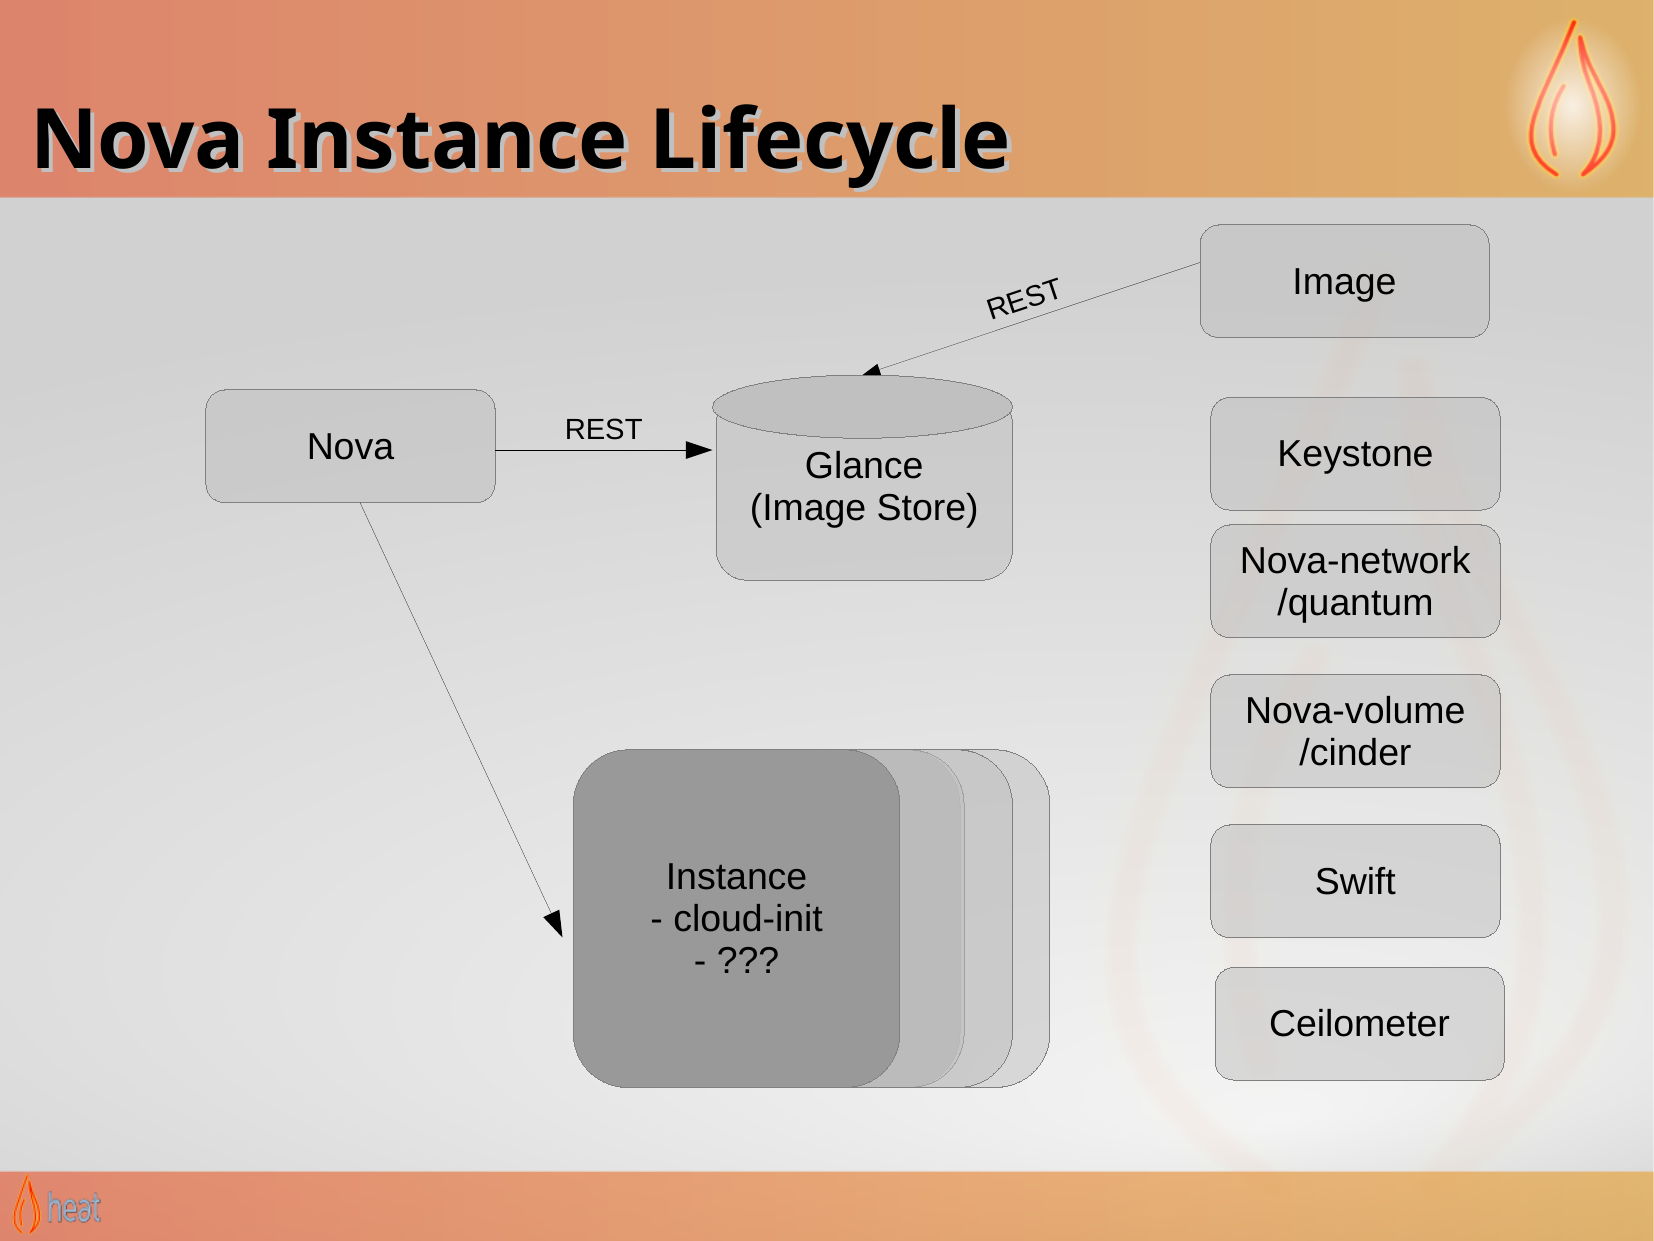

# Nova Instance Lifecycle
Image
REST
Glance
(Image Store)
Nova
Keystone
REST
Nova-network
/quantum
Nova-volume
/cinder
Instance
- cloud-init
- ???
Instance
- cloud-init
Instance
- cloud-init
Instances
- cloud-init
- ???
Swift
Ceilometer